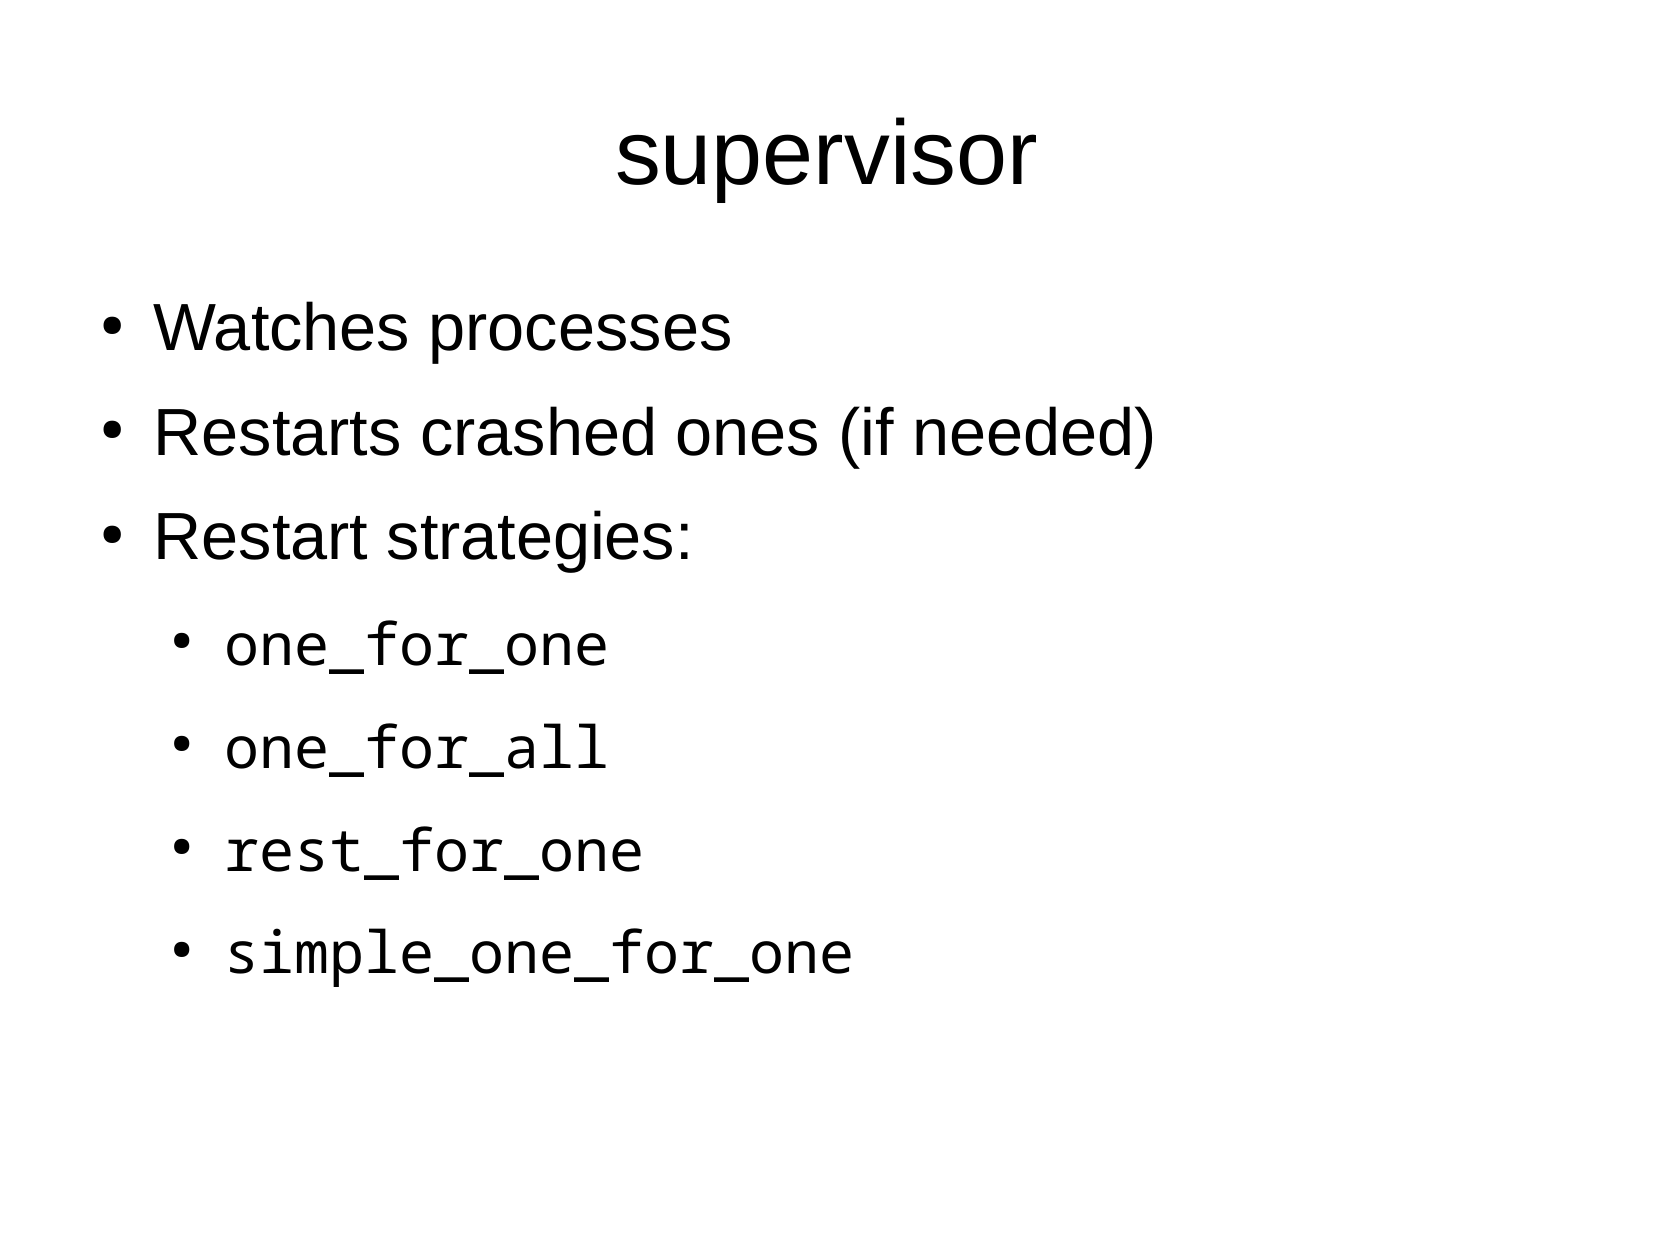

# supervisor
Watches processes
Restarts crashed ones (if needed)
Restart strategies:
one_for_one
one_for_all
rest_for_one
simple_one_for_one